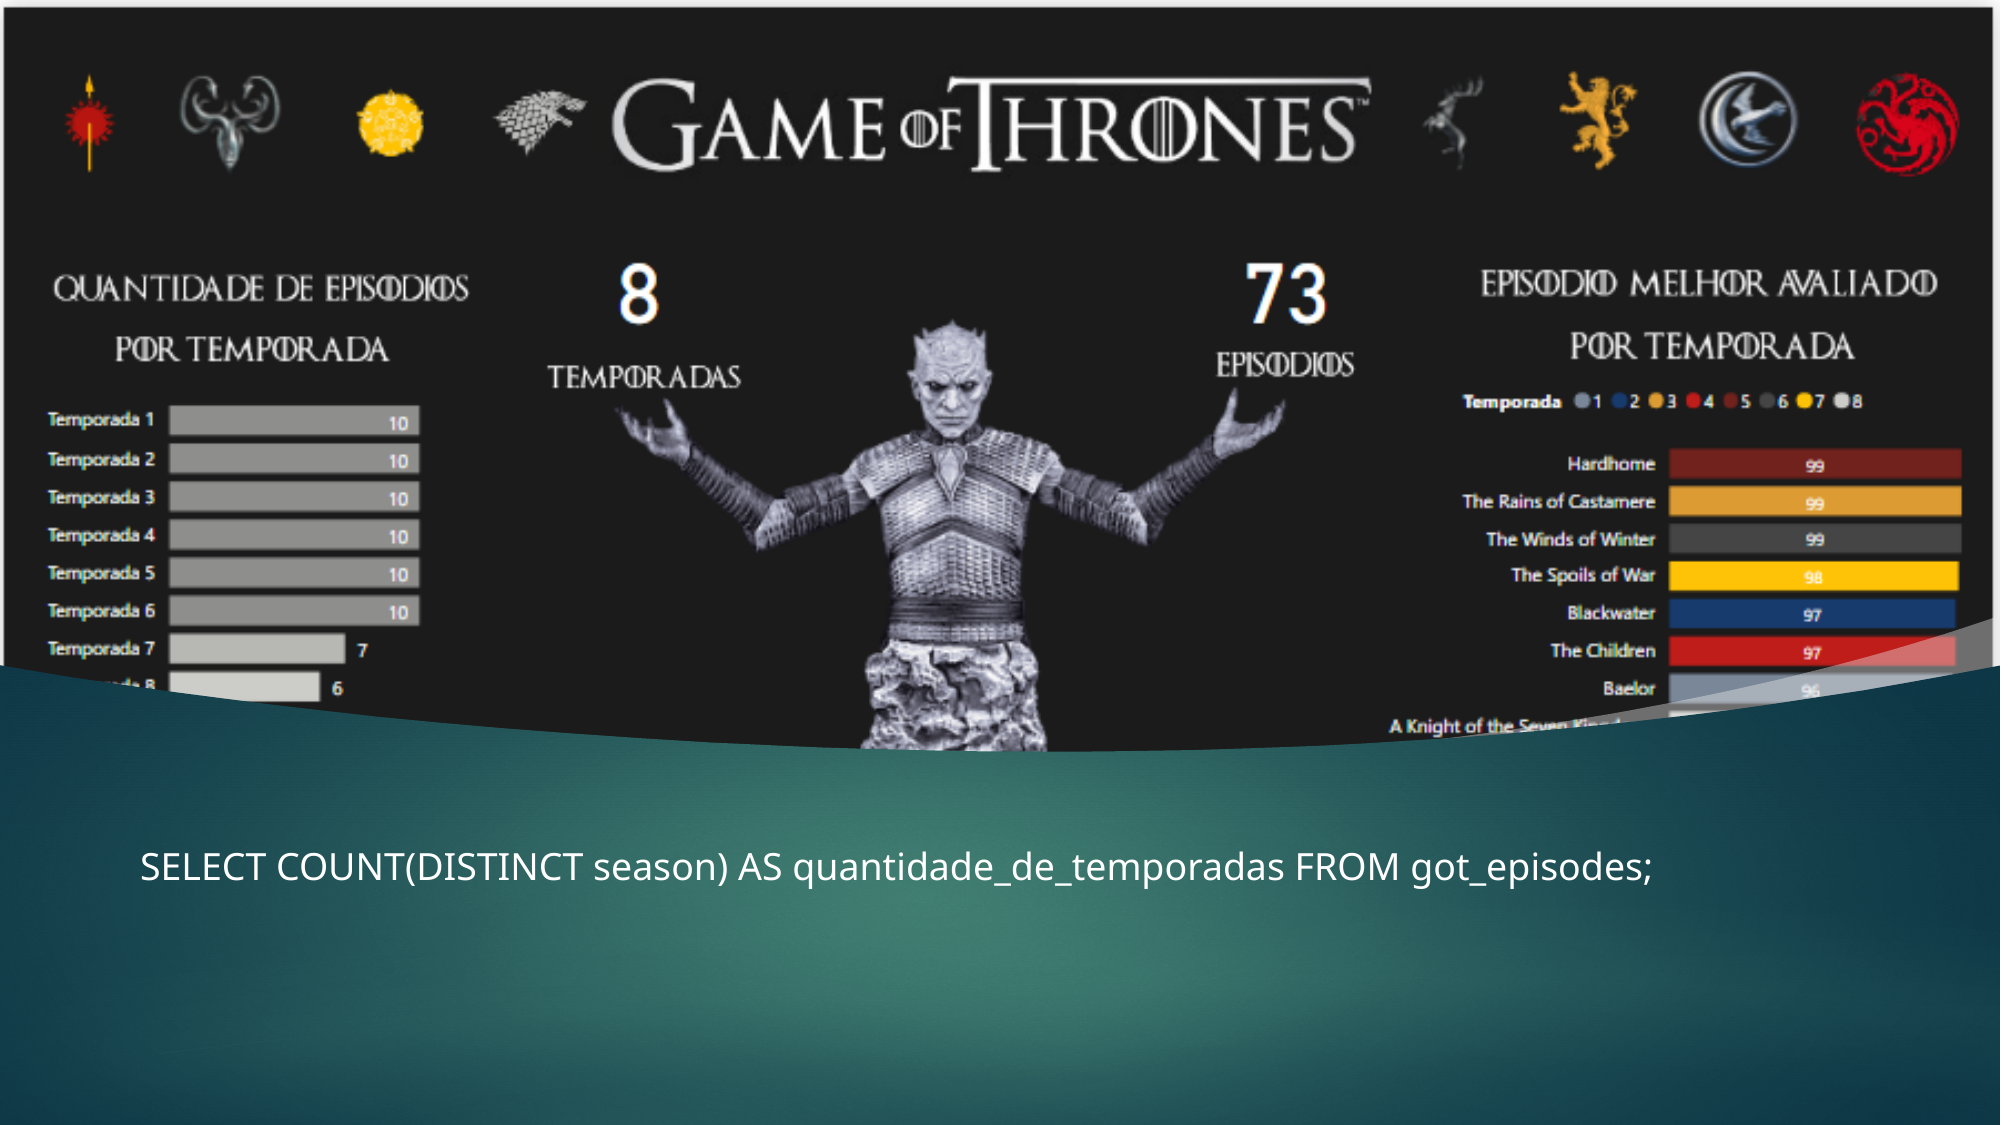

SELECT COUNT(DISTINCT season) AS quantidade_de_temporadas FROM got_episodes;